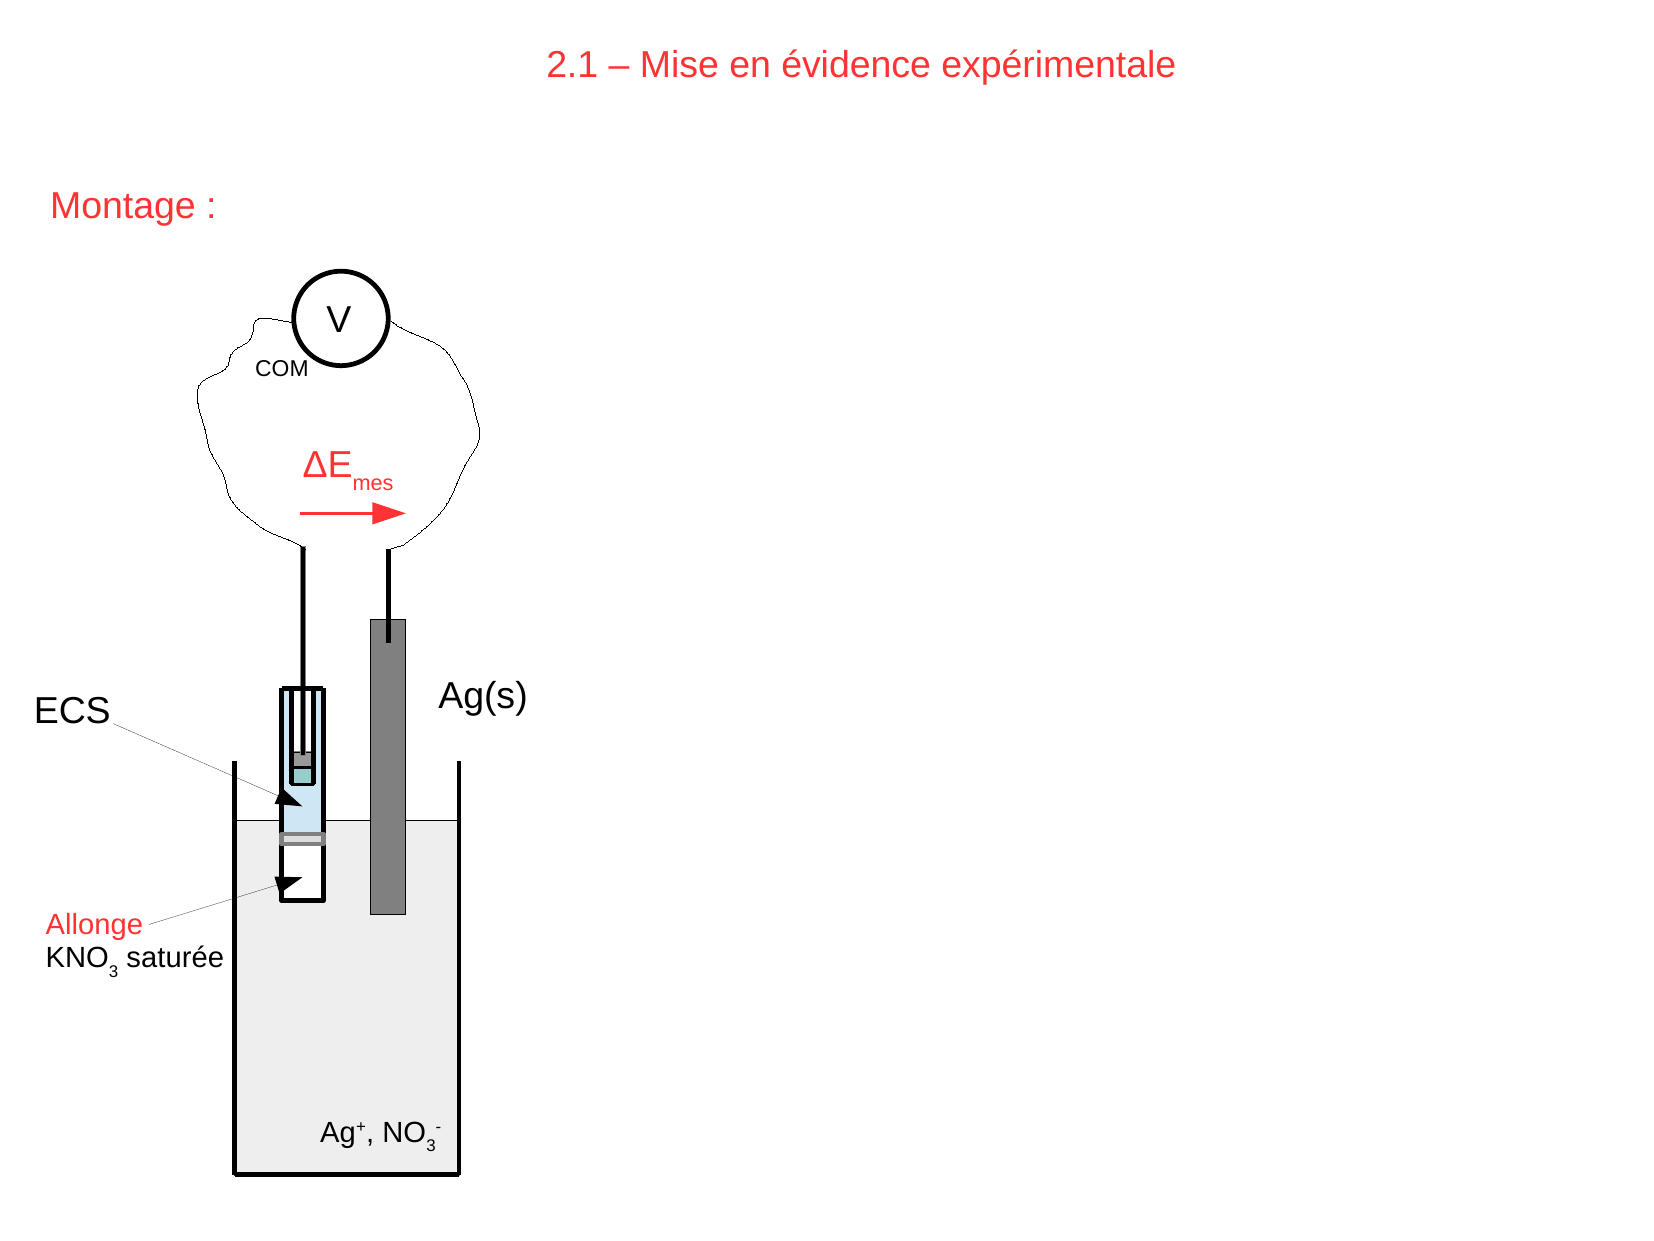

2.1 – Mise en évidence expérimentale
Montage :
V
COM
ΔEmes
Ag(s)
ECS
Allonge
KNO3 saturée
Ag+, NO3-